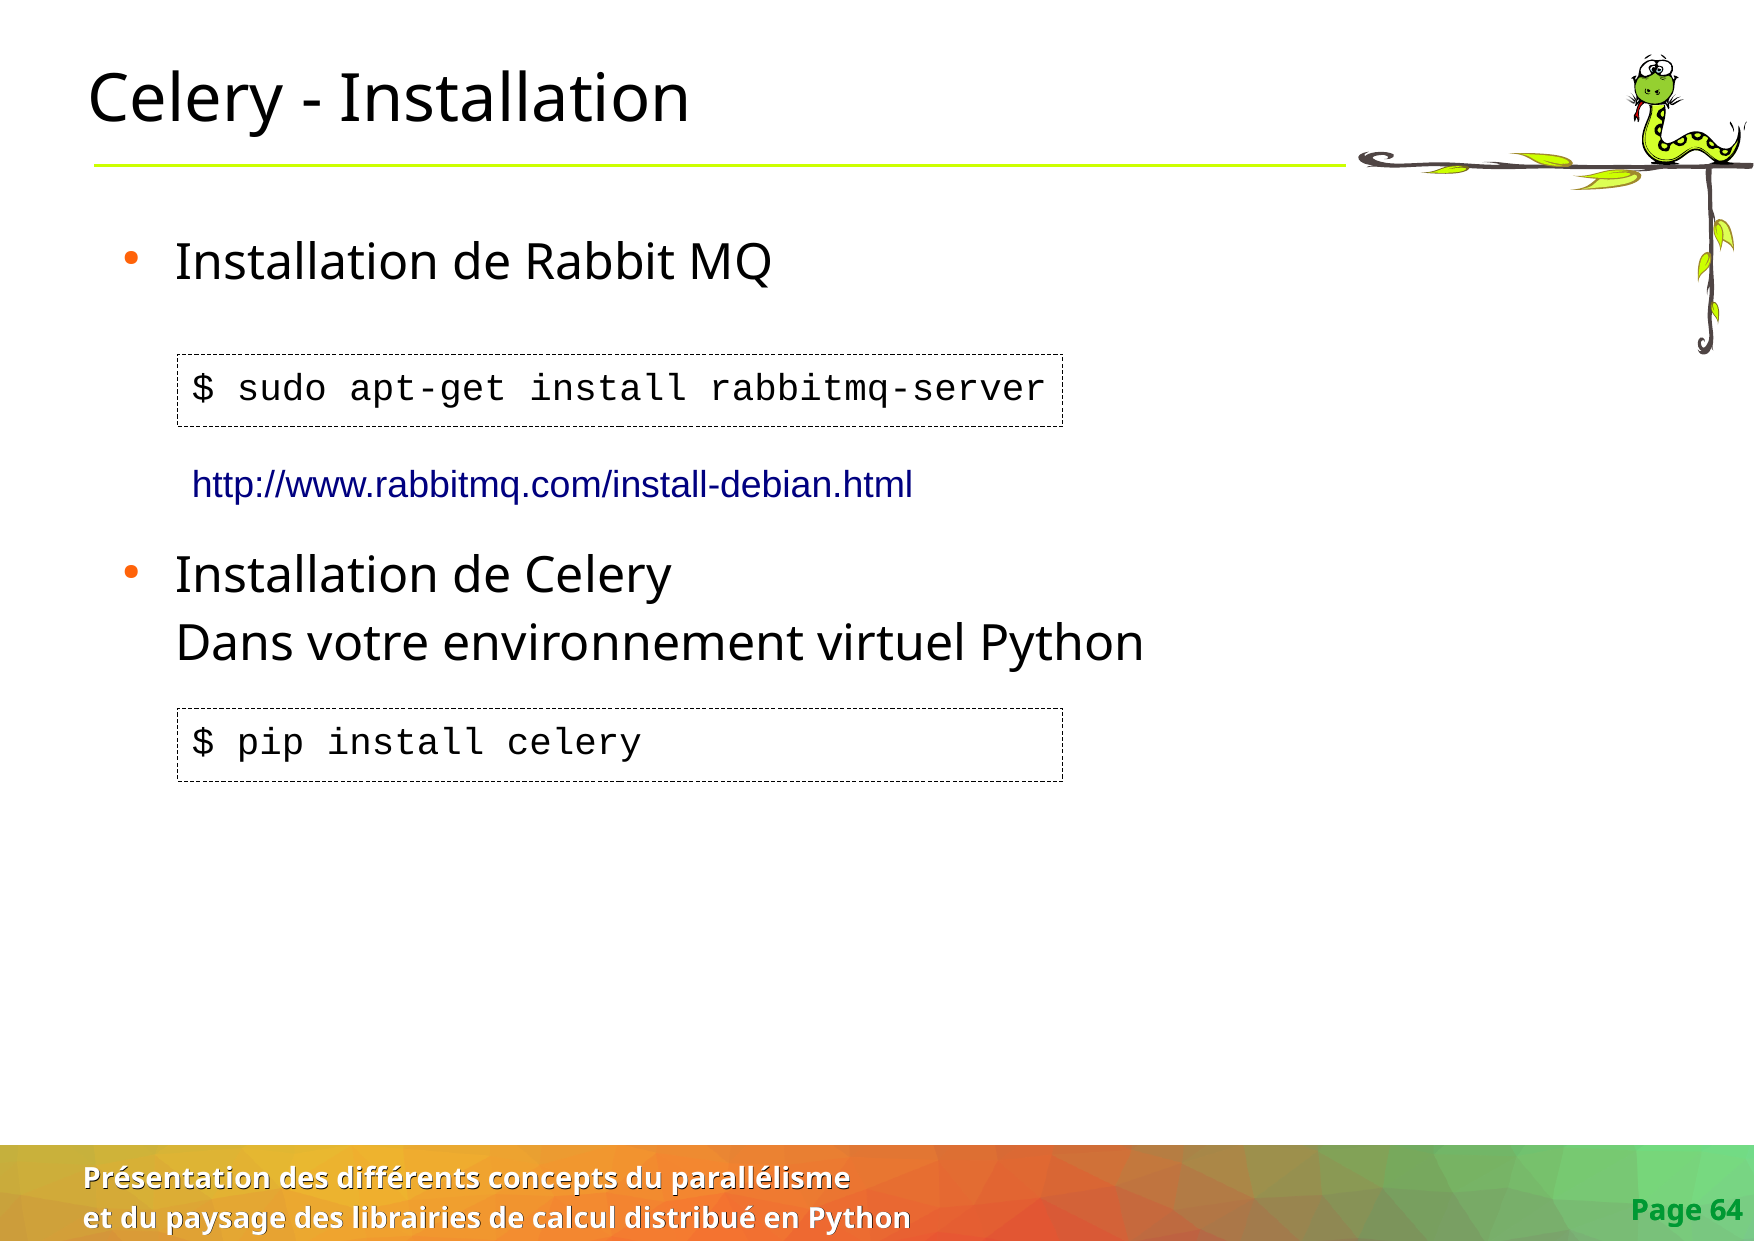

# Celery - Installation
Installation de Rabbit MQ
$ sudo apt-get install rabbitmq-server
http://www.rabbitmq.com/install-debian.html
Installation de Celery
Dans votre environnement virtuel Python
$ pip install celery
64